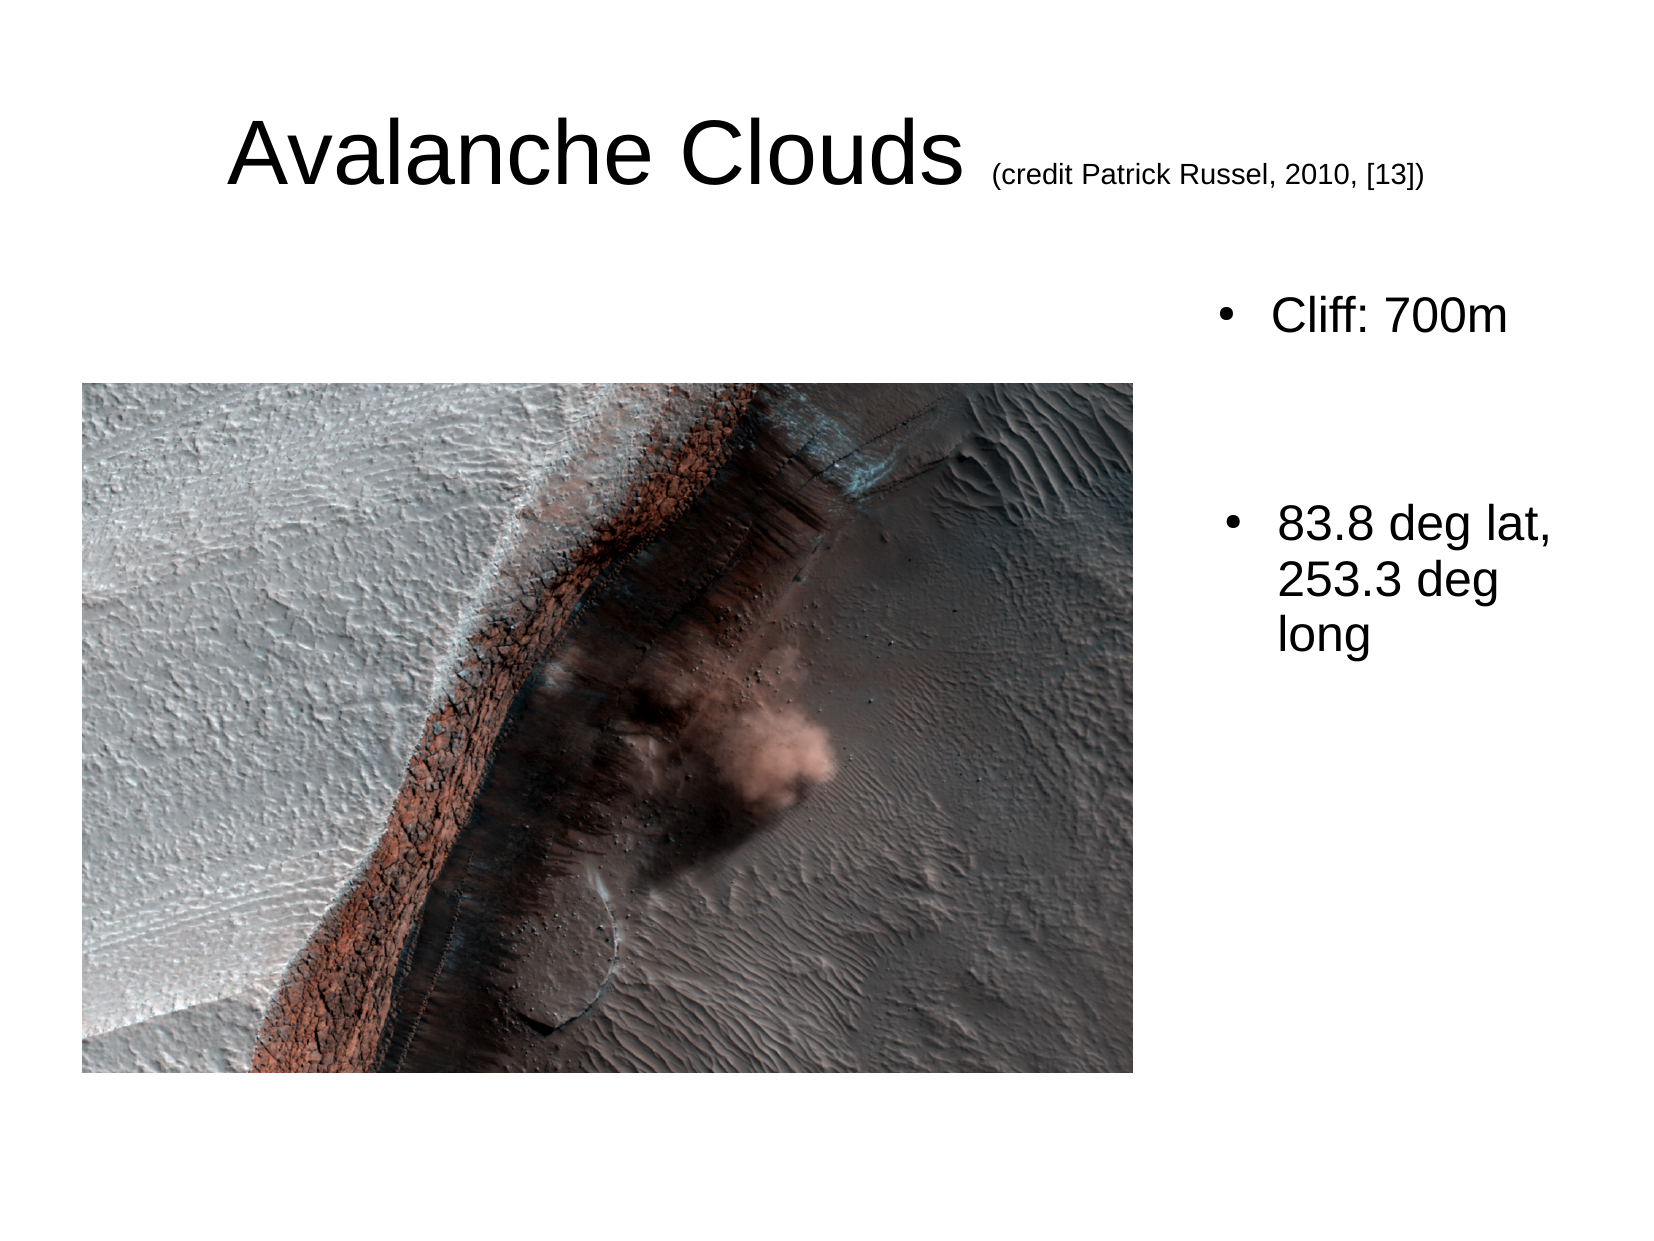

# Avalanche Clouds (credit Patrick Russel, 2010, [13])
Cliff: 700m
83.8 deg lat, 253.3 deg long